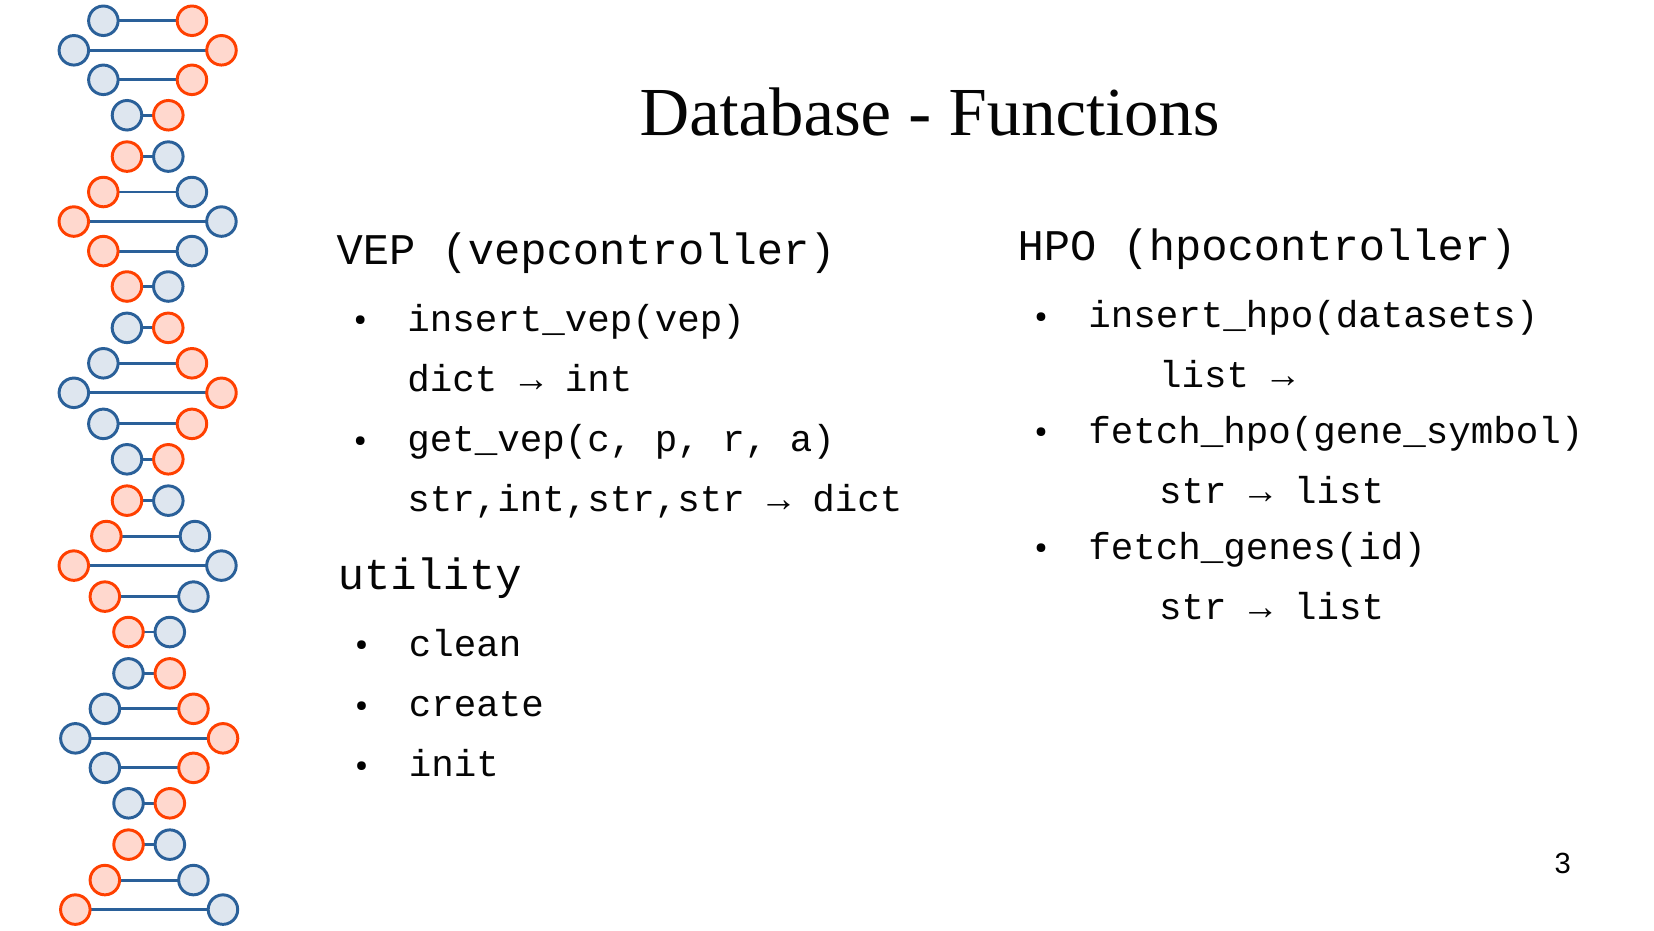

# Database - Functions
HPO (hpocontroller)
insert_hpo(datasets)
list →
fetch_hpo(gene_symbol)
str → list
fetch_genes(id)
str → list
VEP (vepcontroller)
insert_vep(vep)
dict → int
get_vep(c, p, r, a)
str,int,str,str → dict
utility
clean
create
init
3